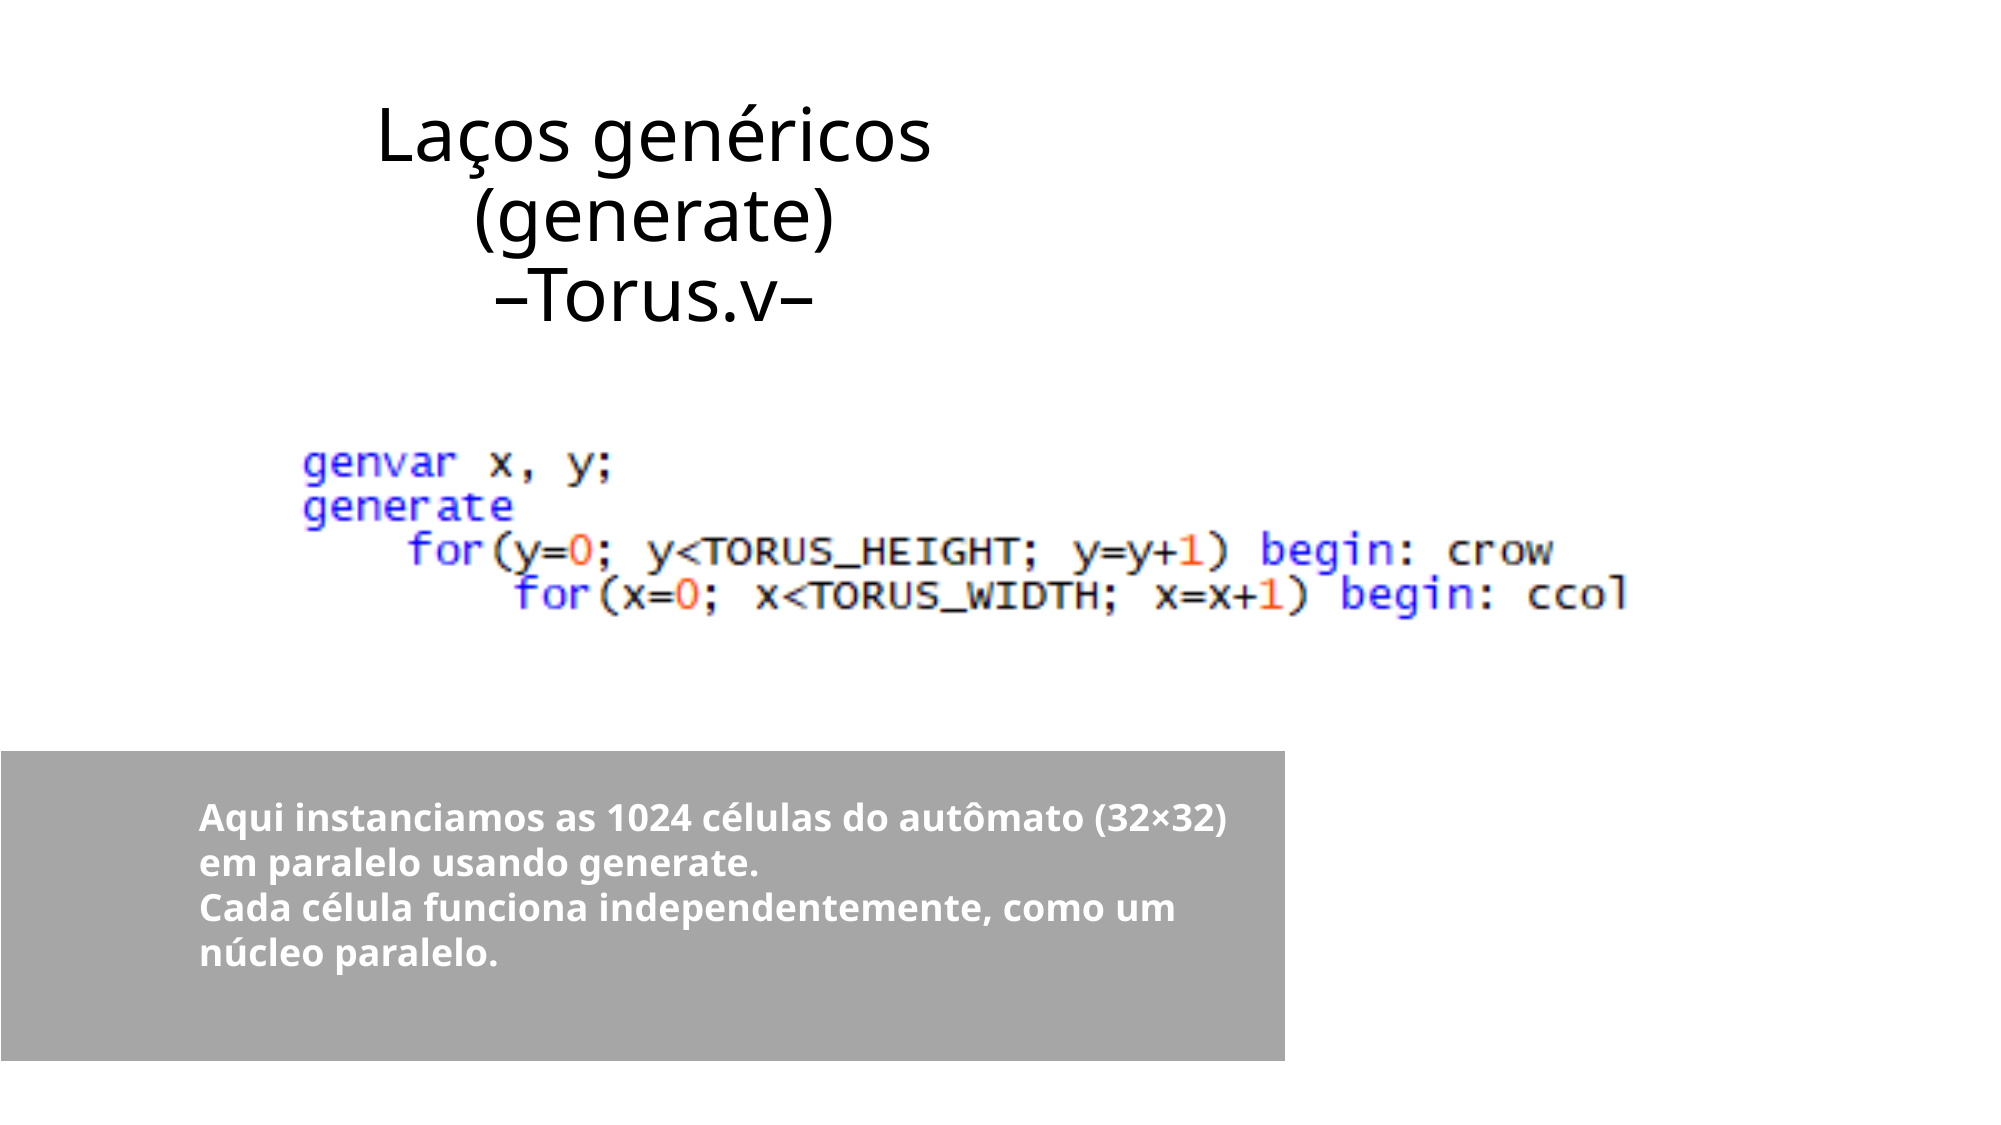

# Laços genéricos (generate) –Torus.v–
Aqui instanciamos as 1024 células do autômato (32×32) em paralelo usando generate.
Cada célula funciona independentemente, como um núcleo paralelo.